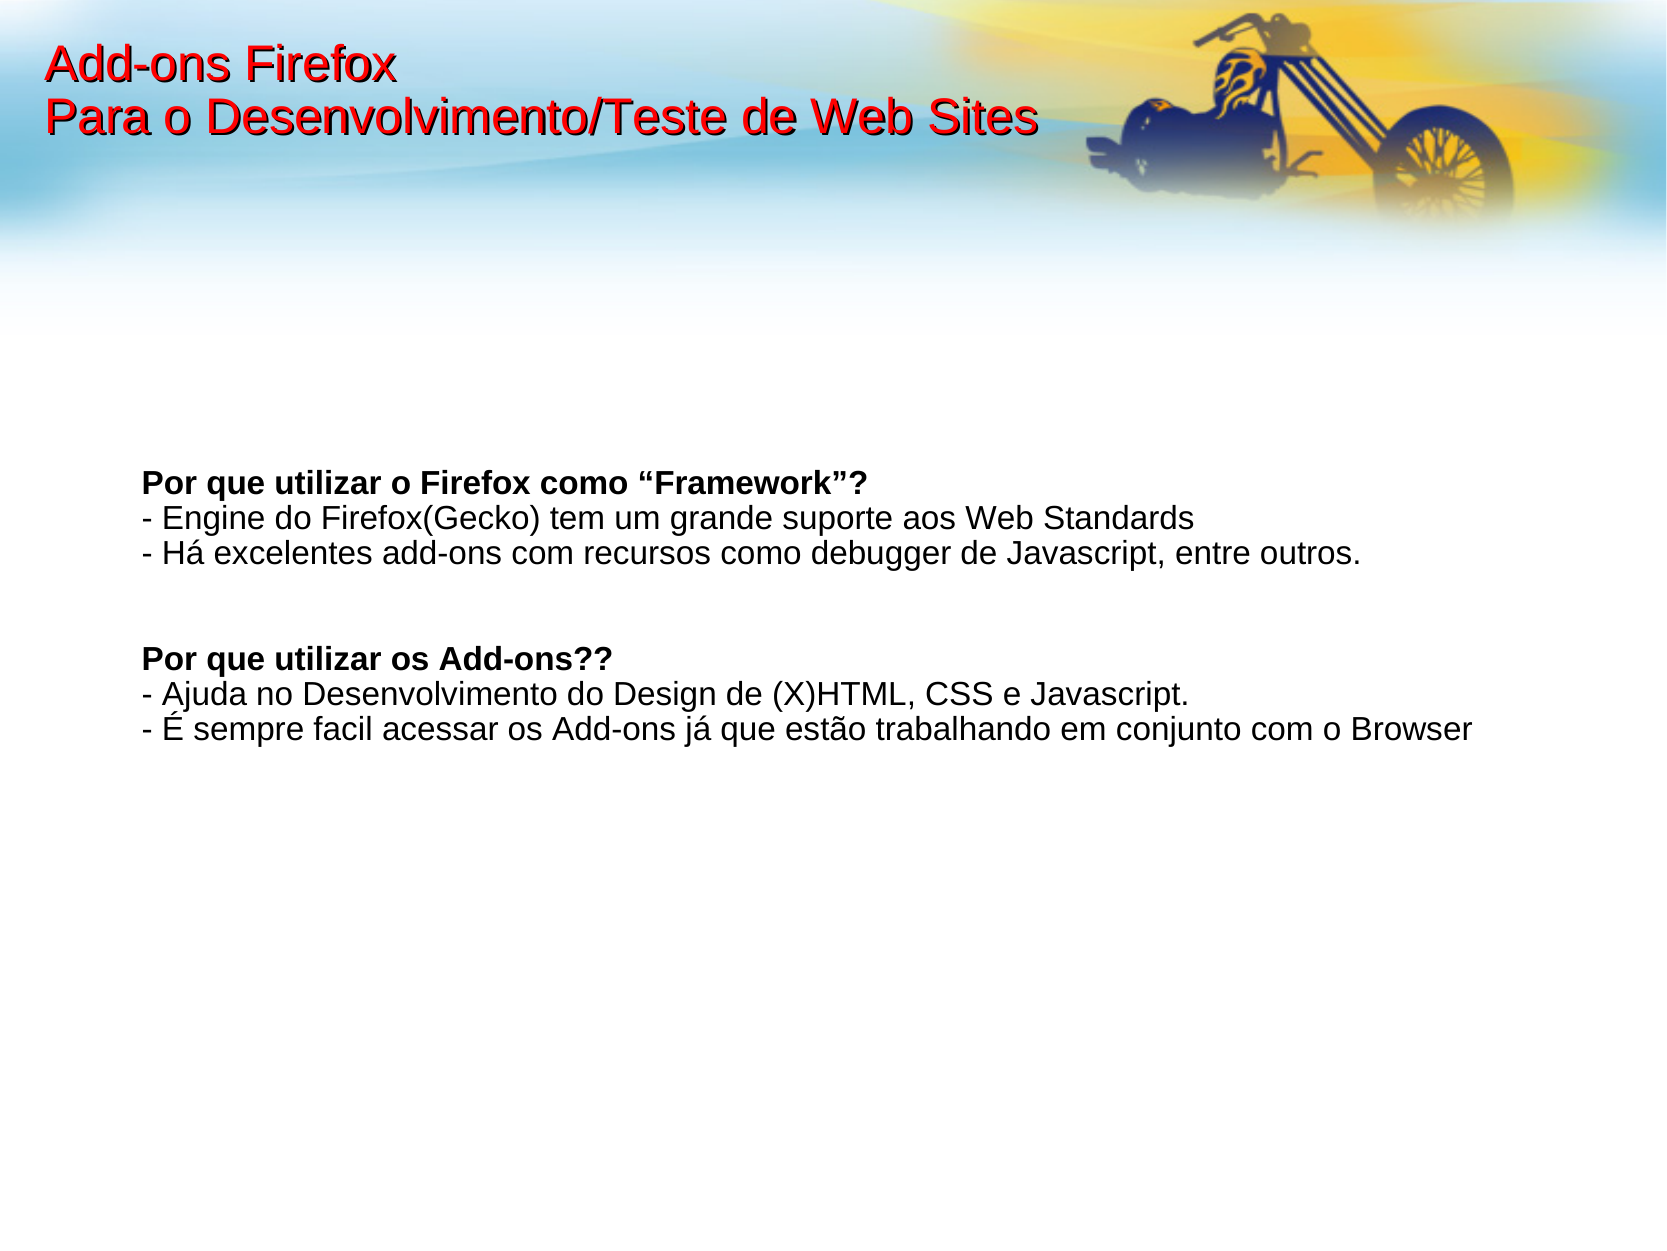

Add-ons Firefox
Para o Desenvolvimento/Teste de Web Sites
Por que utilizar o Firefox como “Framework”?
- Engine do Firefox(Gecko) tem um grande suporte aos Web Standards
- Há excelentes add-ons com recursos como debugger de Javascript, entre outros.
Por que utilizar os Add-ons??
- Ajuda no Desenvolvimento do Design de (X)HTML, CSS e Javascript.
- É sempre facil acessar os Add-ons já que estão trabalhando em conjunto com o Browser